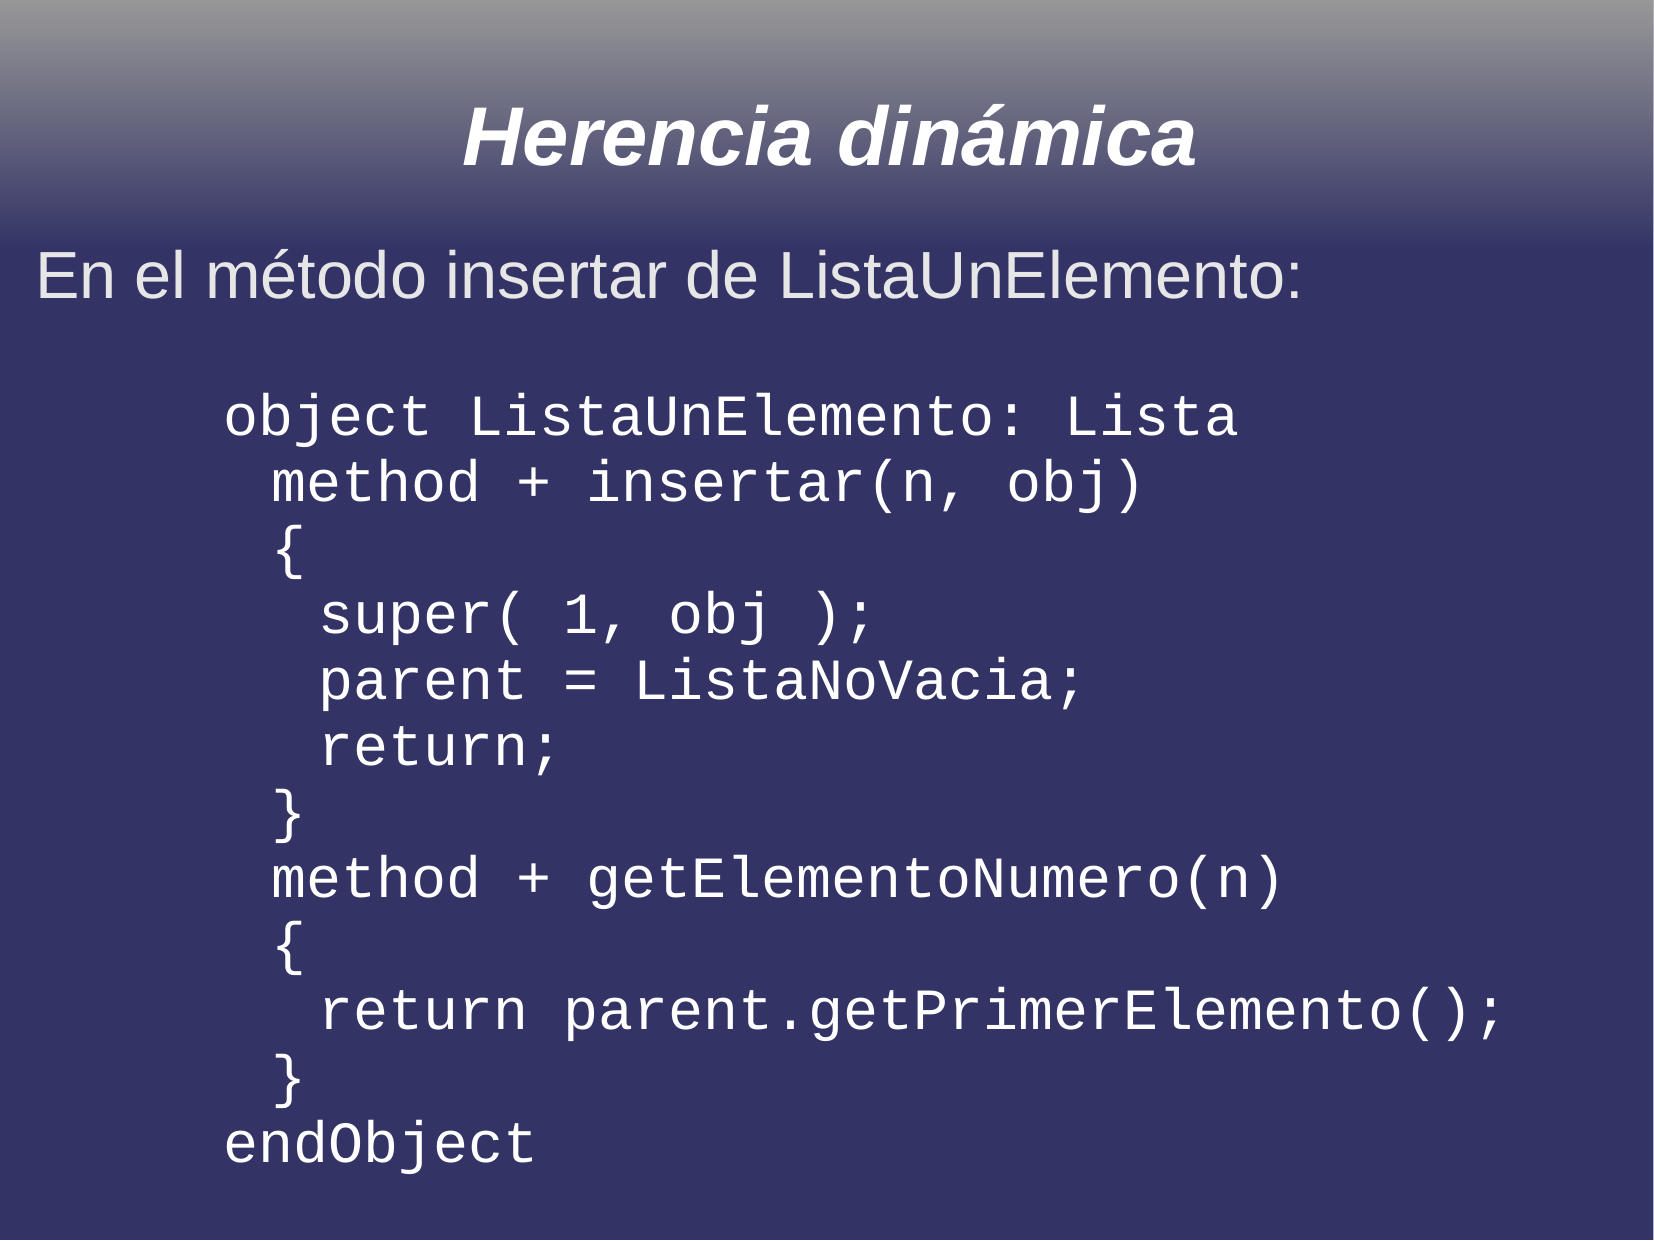

# Herencia dinámica
En el método insertar de ListaUnElemento:
object ListaUnElemento: Lista
method + insertar(n, obj)
{
super( 1, obj );
parent = ListaNoVacia;
return;
}
method + getElementoNumero(n)
{
return parent.getPrimerElemento();
}
endObject